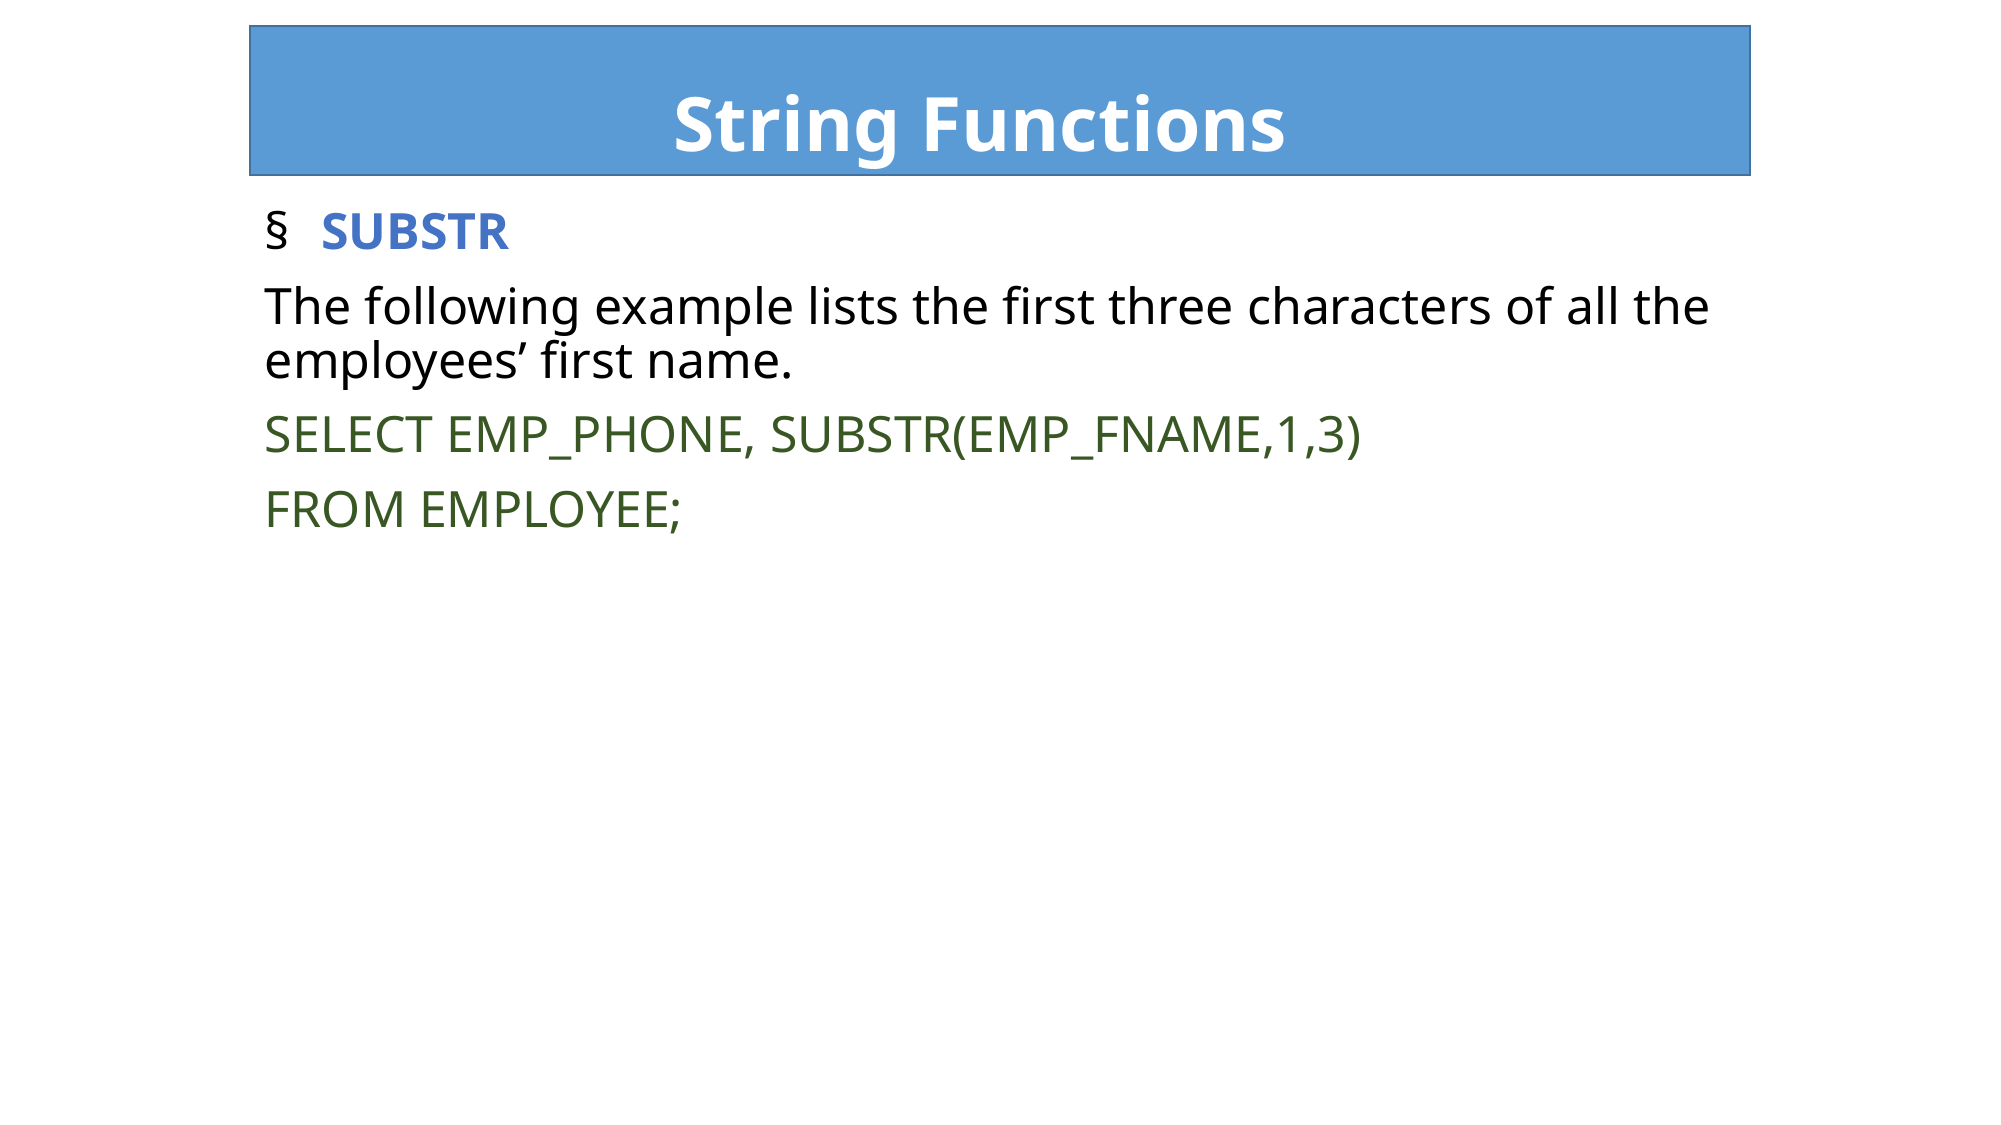

# String Functions
SUBSTR
The following example lists the first three characters of all the employees’ first name.
SELECT EMP_PHONE, SUBSTR(EMP_FNAME,1,3)
FROM EMPLOYEE;